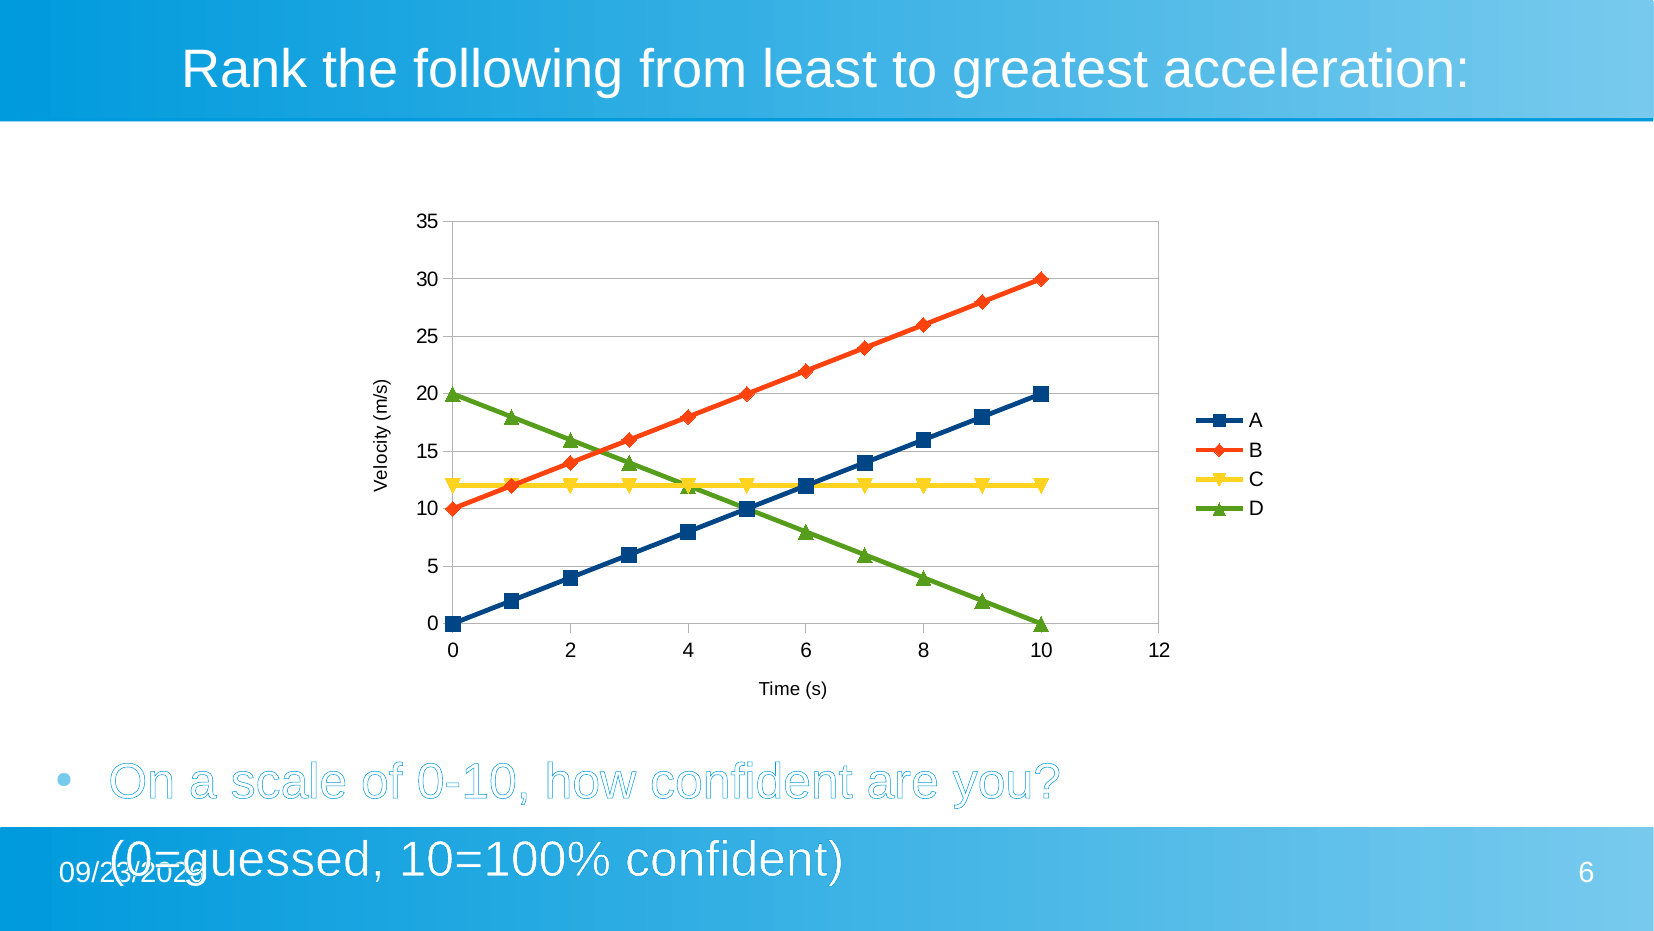

# Rank the following from least to greatest acceleration:
### Chart
| Category | A | B | C | D |
|---|---|---|---|---|
On a scale of 0-10, how confident are you?
(0=guessed, 10=100% confident)
6